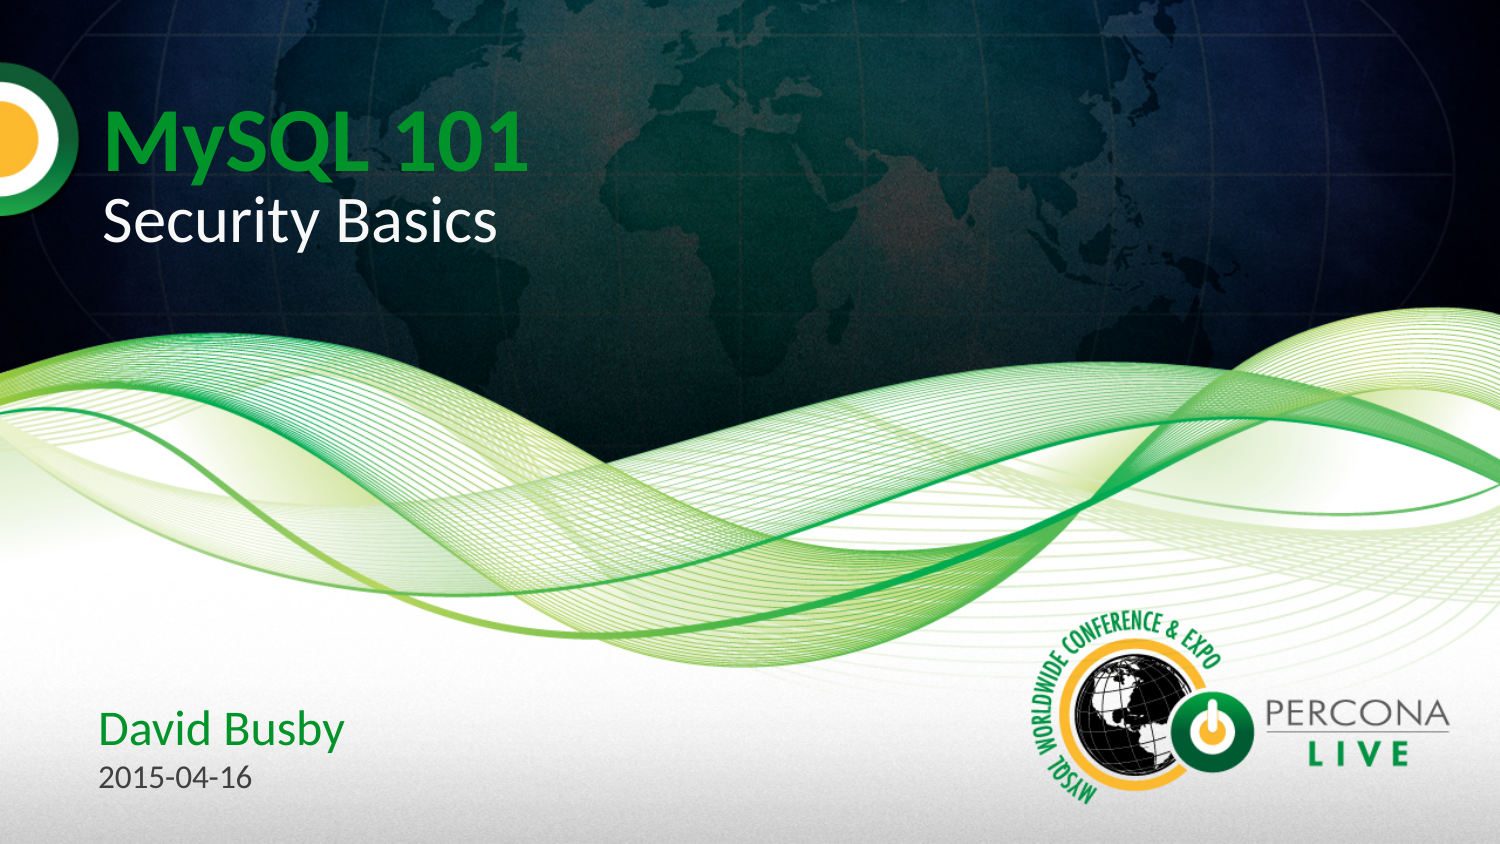

MySQL 101
Security Basics
David Busby
2015-04-16